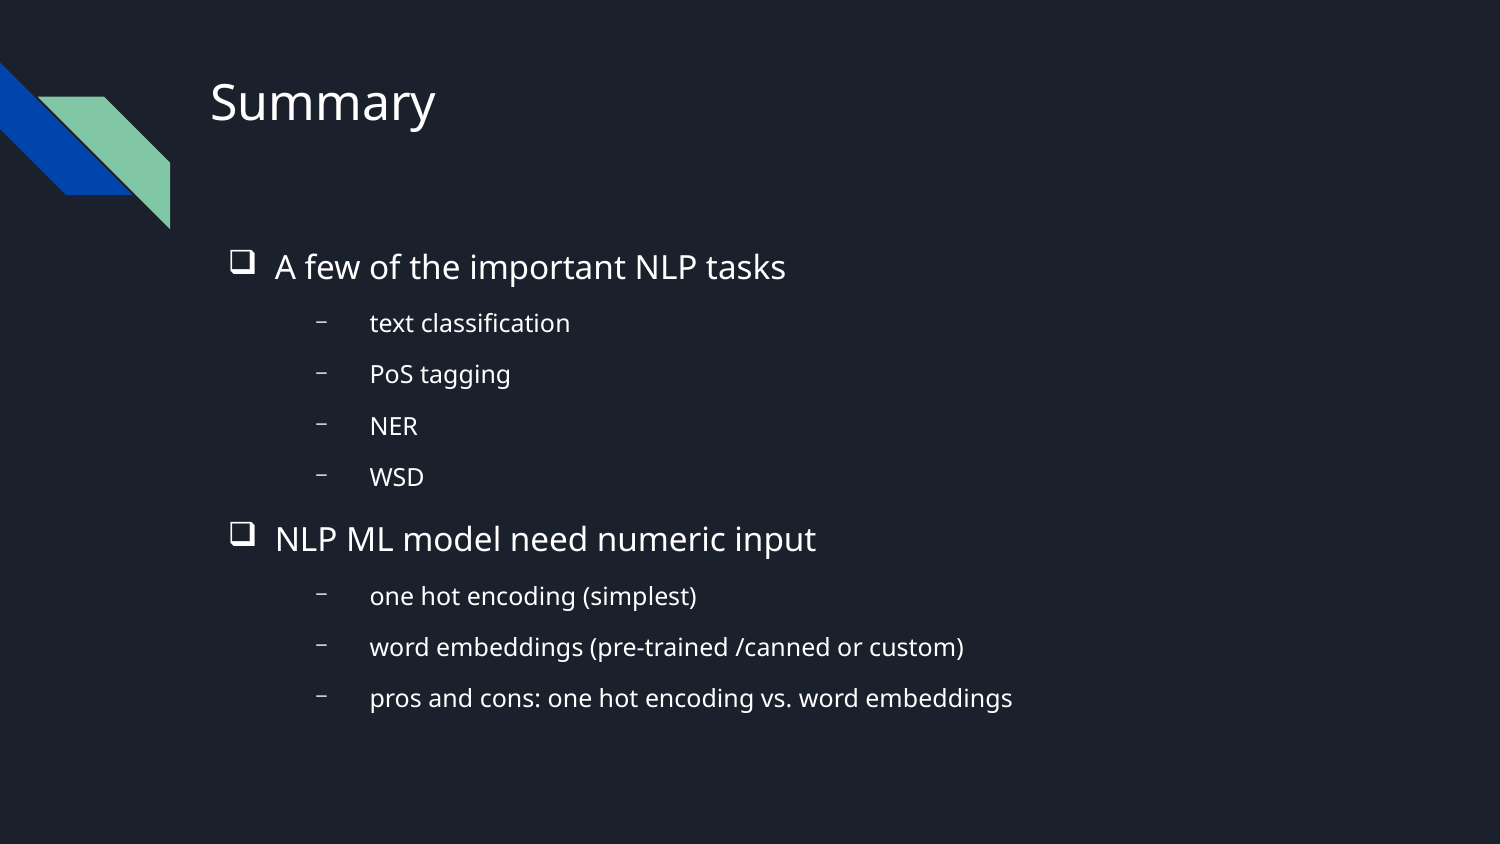

Summary
# A few of the important NLP tasks
text classification
PoS tagging
NER
WSD
NLP ML model need numeric input
one hot encoding (simplest)
word embeddings (pre-trained /canned or custom)
pros and cons: one hot encoding vs. word embeddings